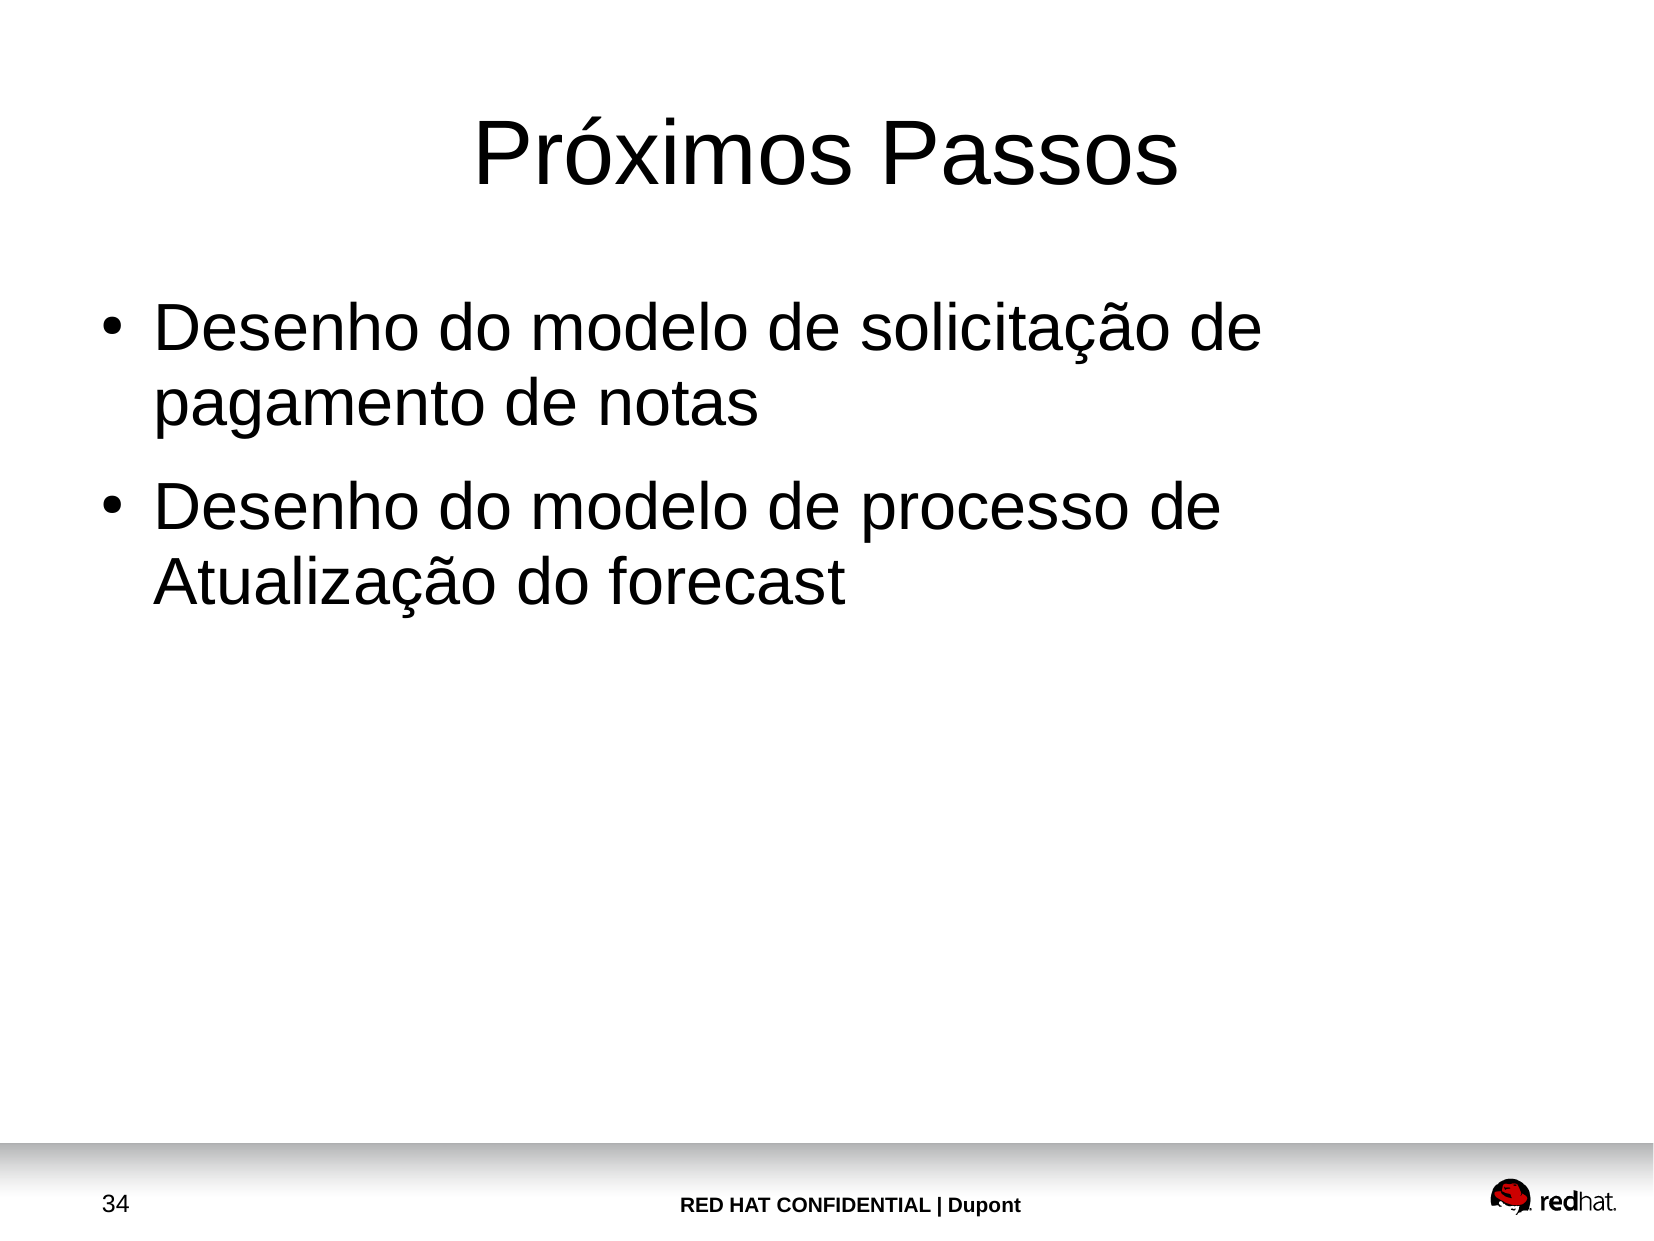

# Próximos Passos
Desenho do modelo de solicitação de pagamento de notas
Desenho do modelo de processo de Atualização do forecast